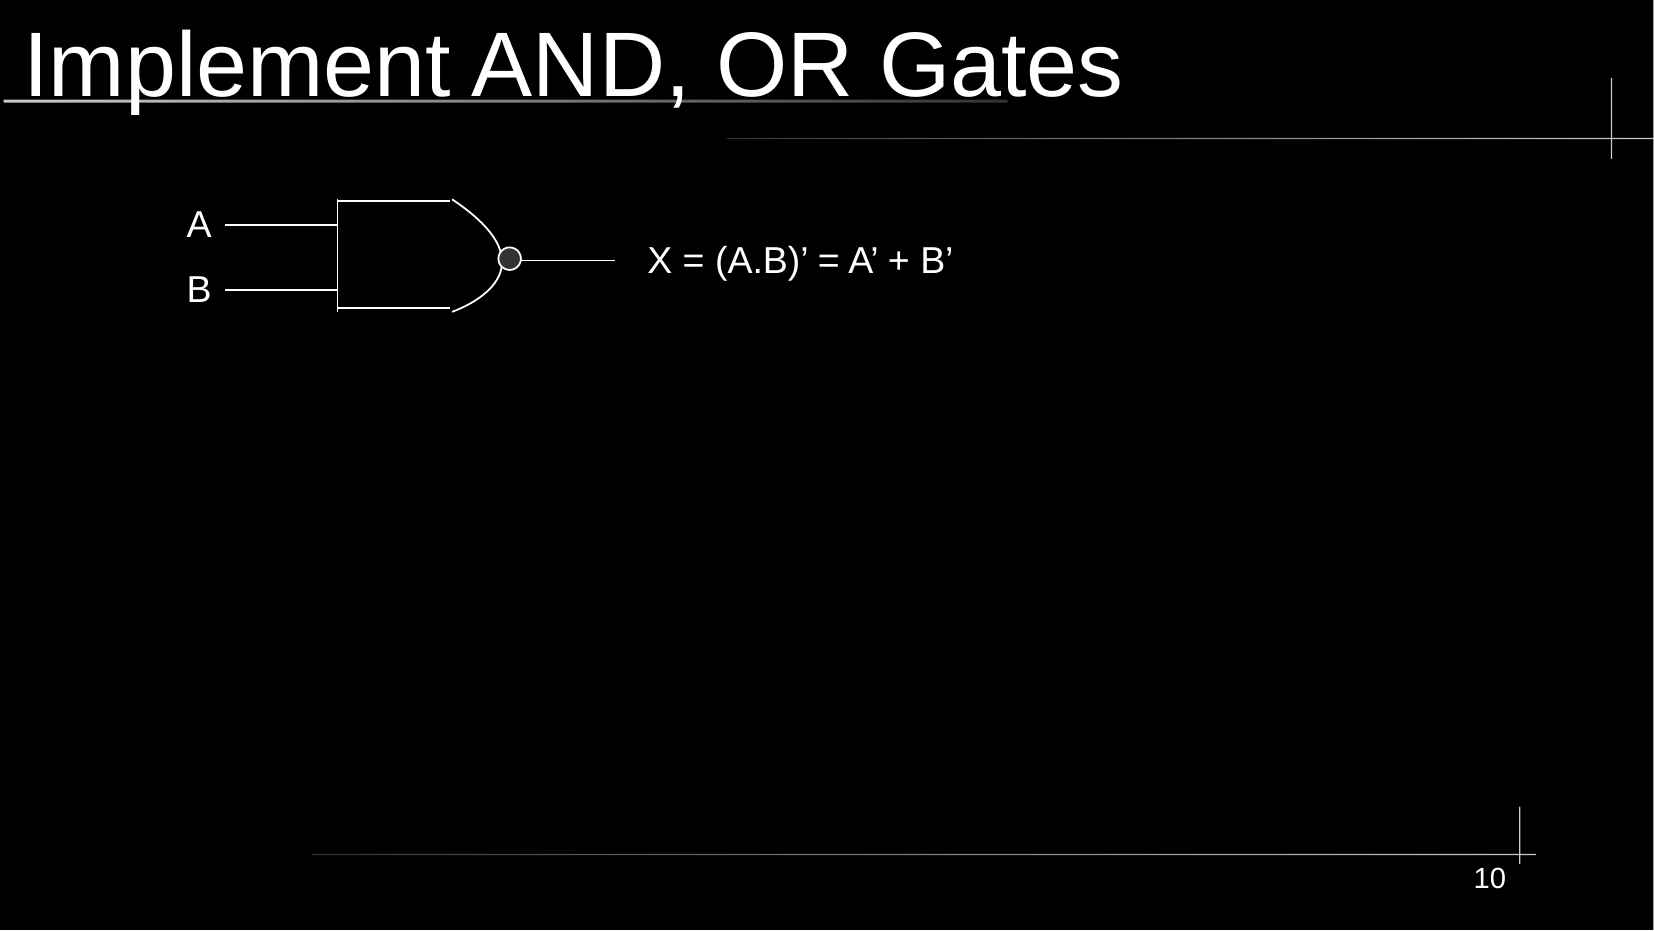

# Implement AND, OR Gates
A
X = (A.B)’ = A’ + B’
B
10